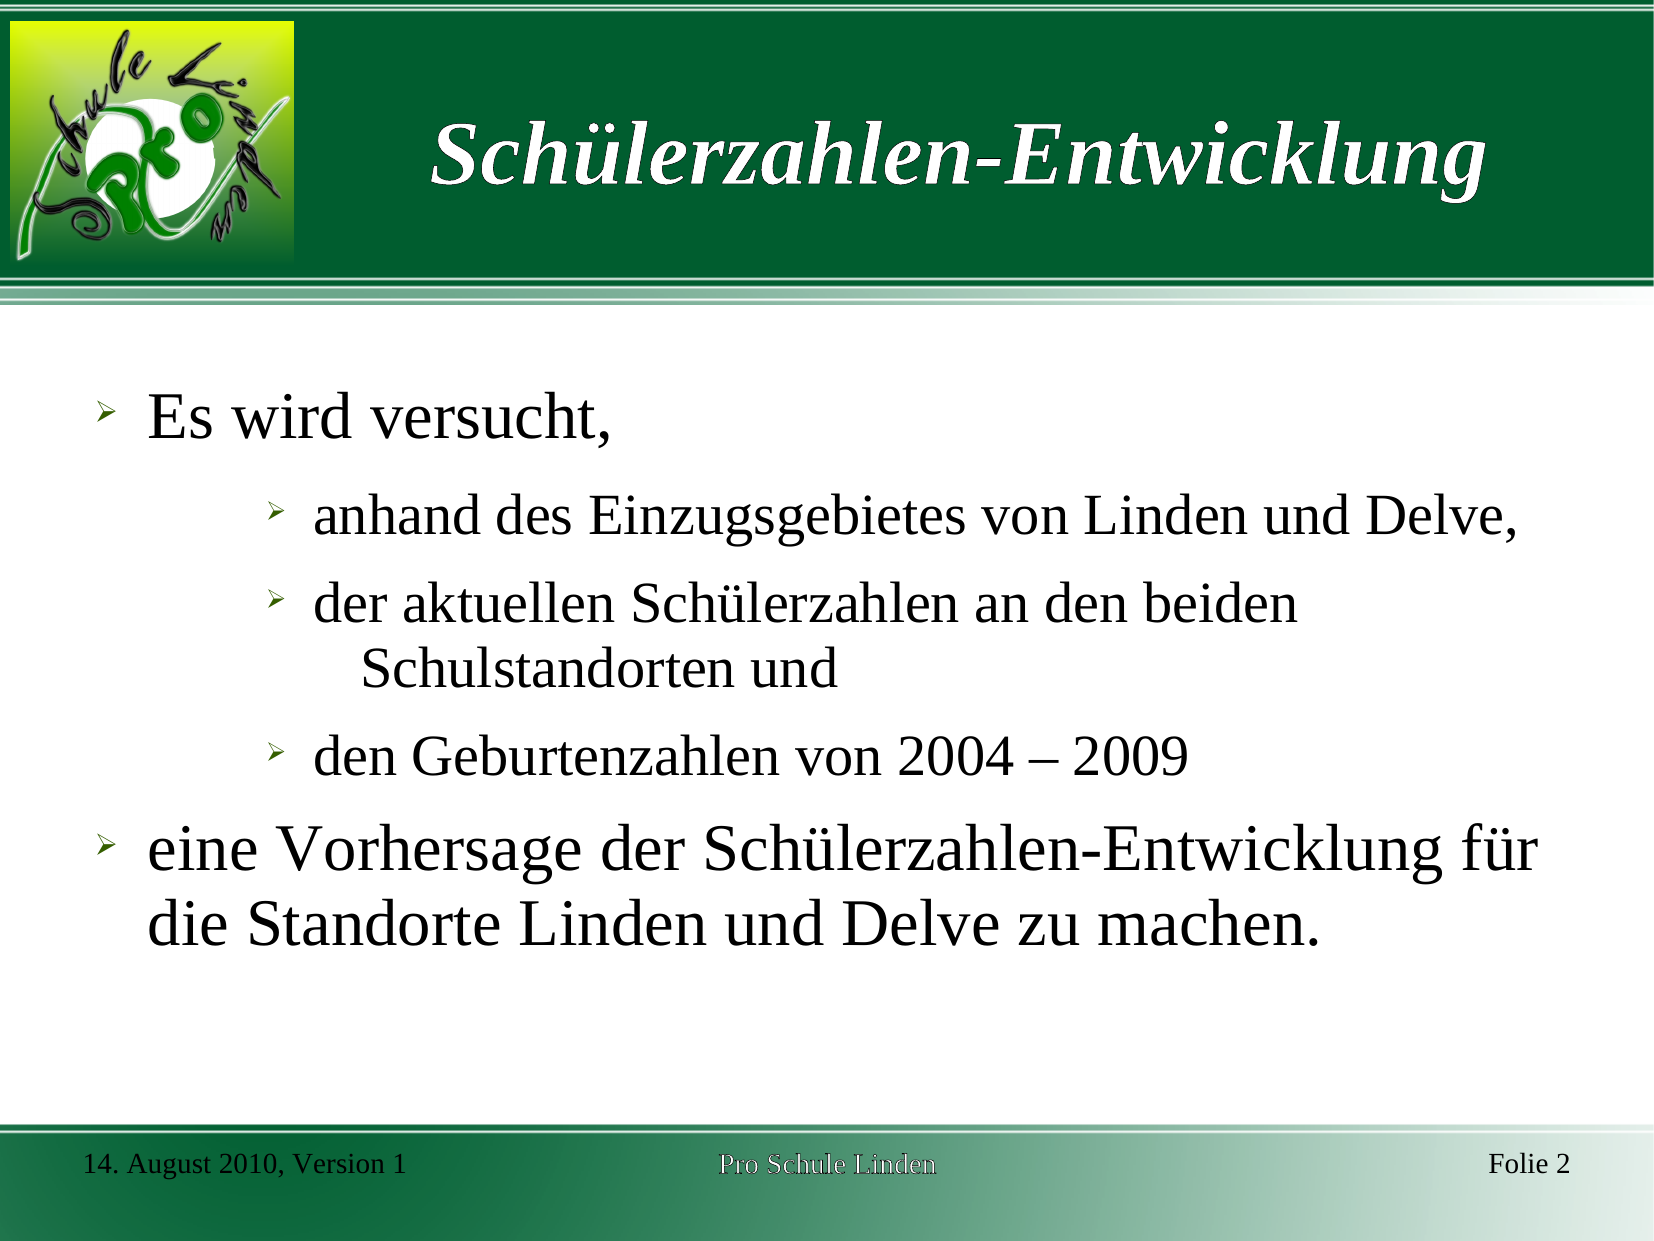

# Schülerzahlen-Entwicklung
Es wird versucht,
anhand des Einzugsgebietes von Linden und Delve,
der aktuellen Schülerzahlen an den beiden Schulstandorten und
den Geburtenzahlen von 2004 – 2009
eine Vorhersage der Schülerzahlen-Entwicklung für die Standorte Linden und Delve zu machen.
14. August 2010, Version 1
Pro Schule Linden
2